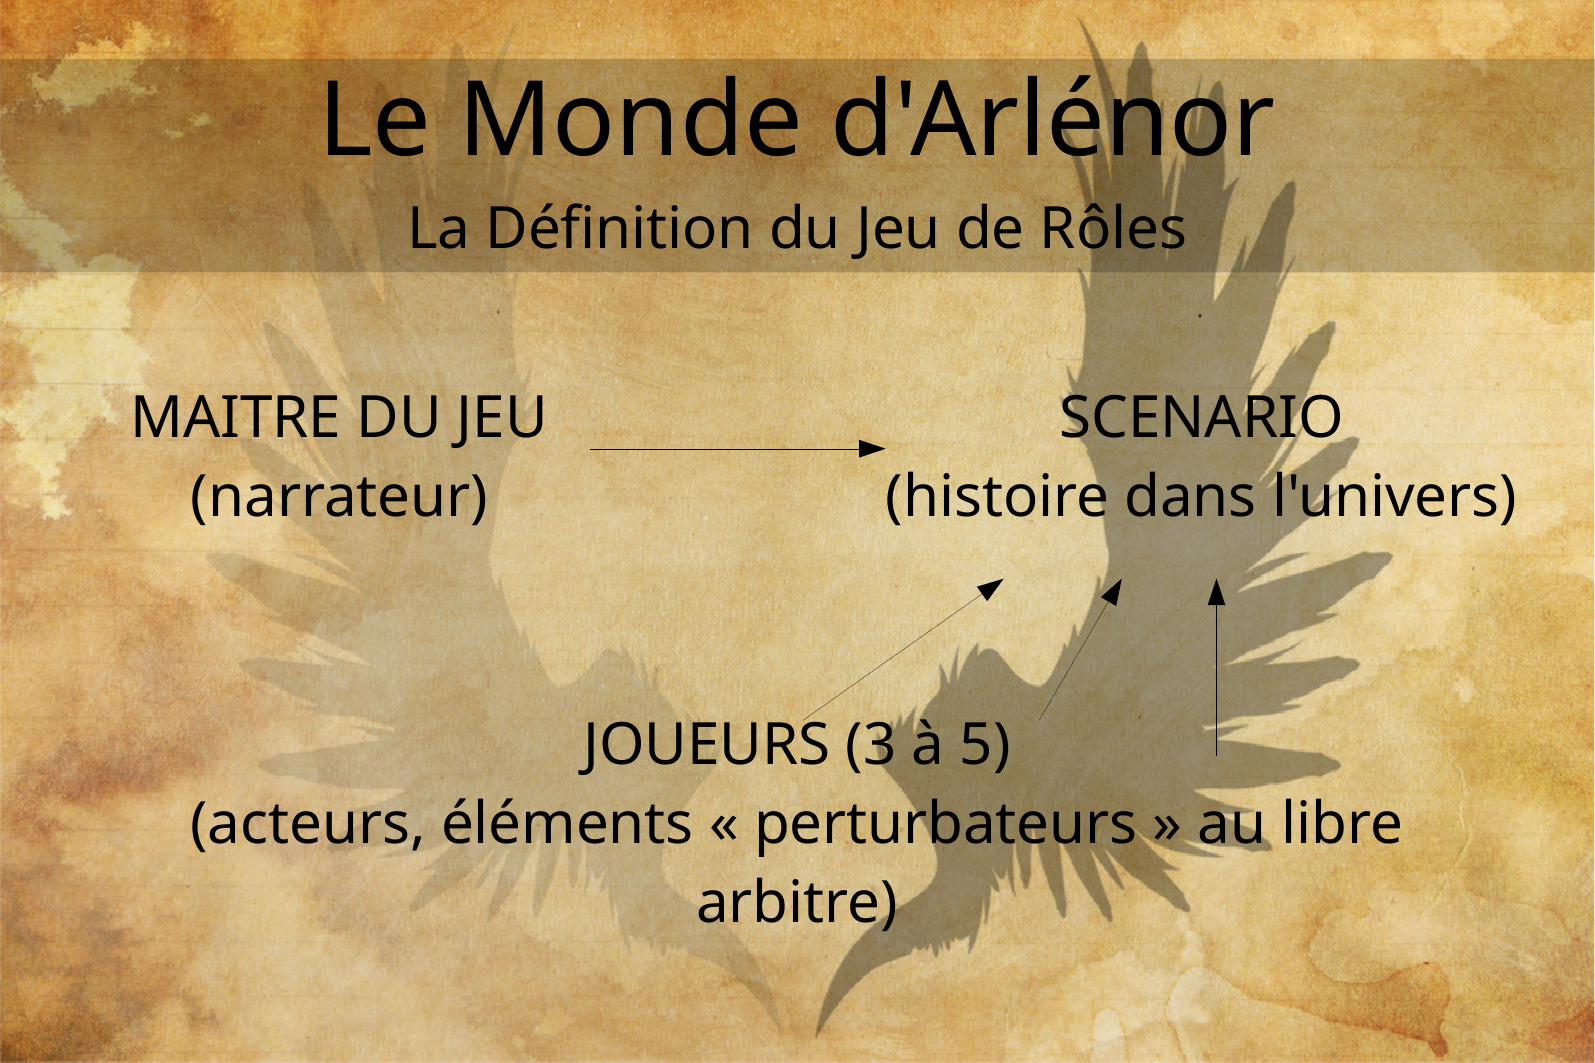

# Le Monde d'Arlénor La Définition du Jeu de Rôles
MAITRE DU JEU
(narrateur)
SCENARIO
(histoire dans l'univers)
JOUEURS (3 à 5)
(acteurs, éléments « perturbateurs » au libre arbitre)